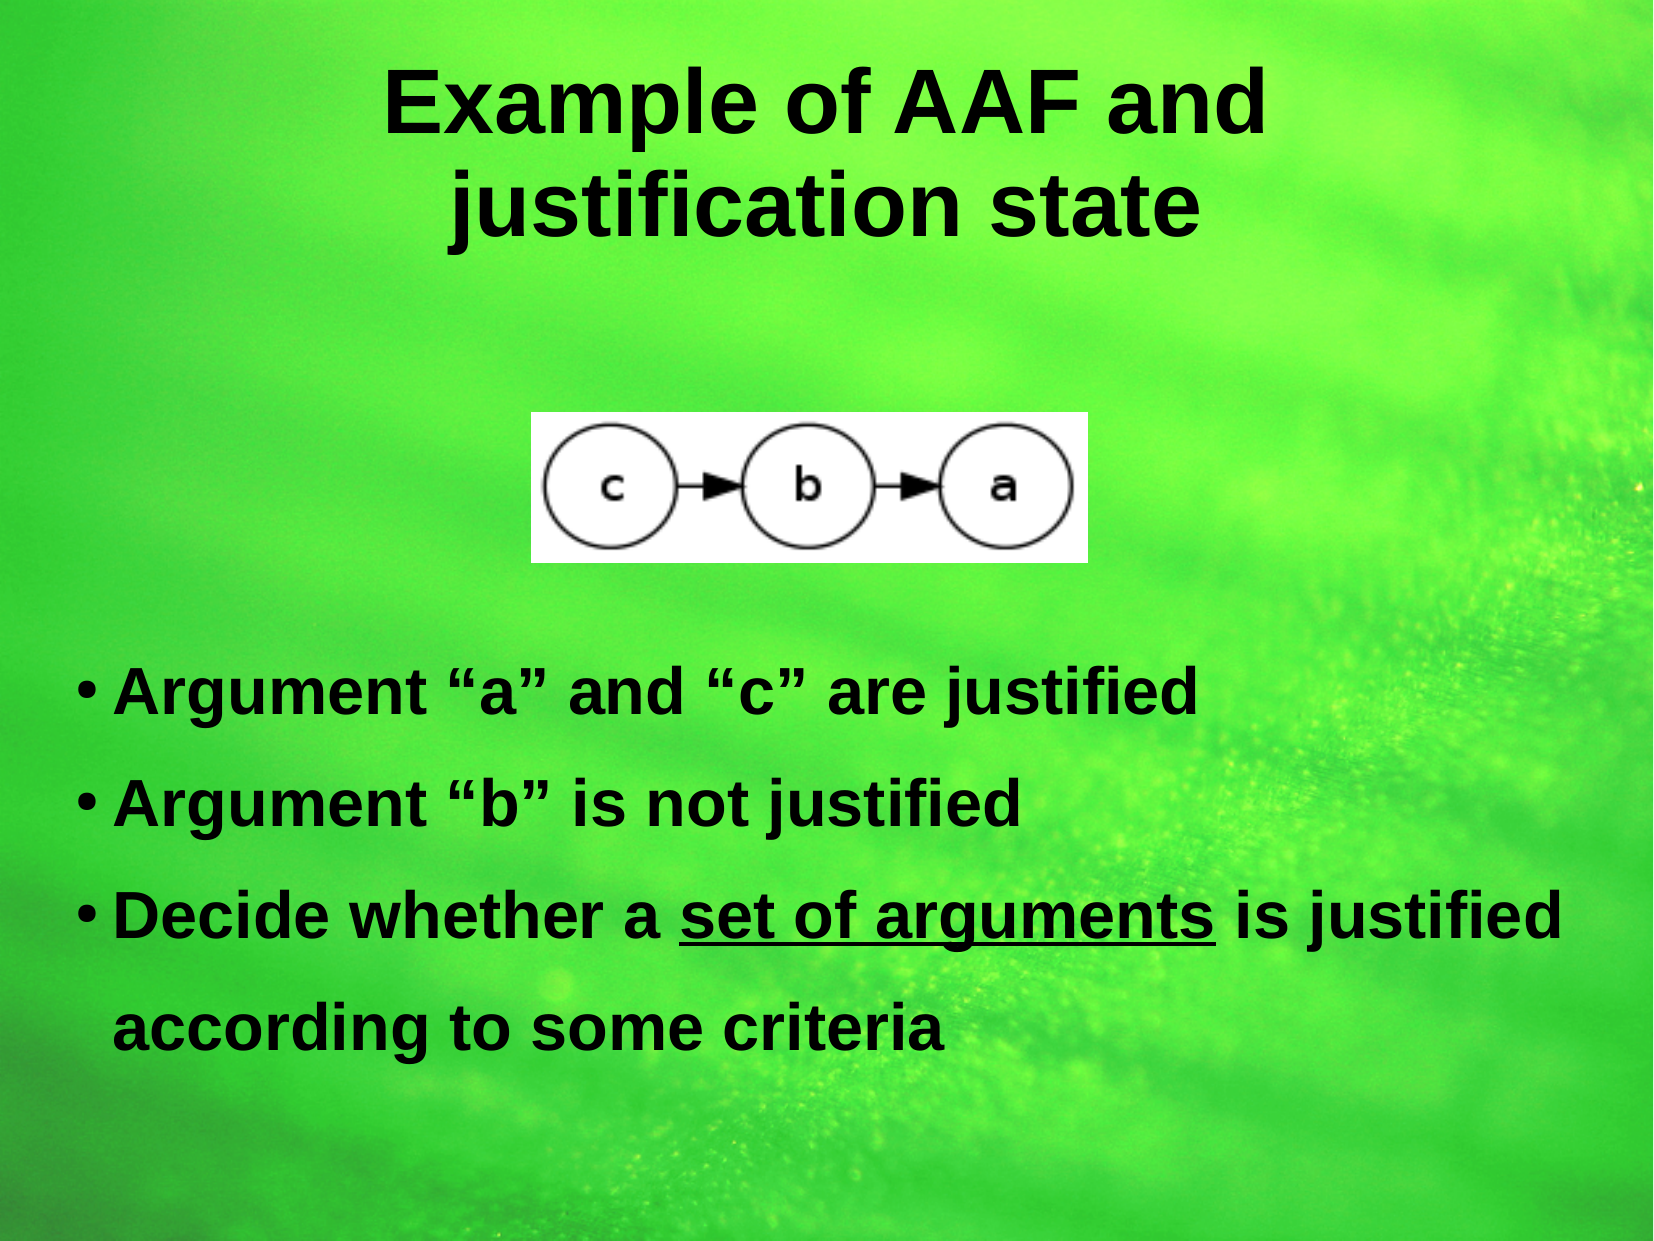

# Example of AAF and justification state
Argument “a” and “c” are justified
Argument “b” is not justified
Decide whether a set of arguments is justified according to some criteria